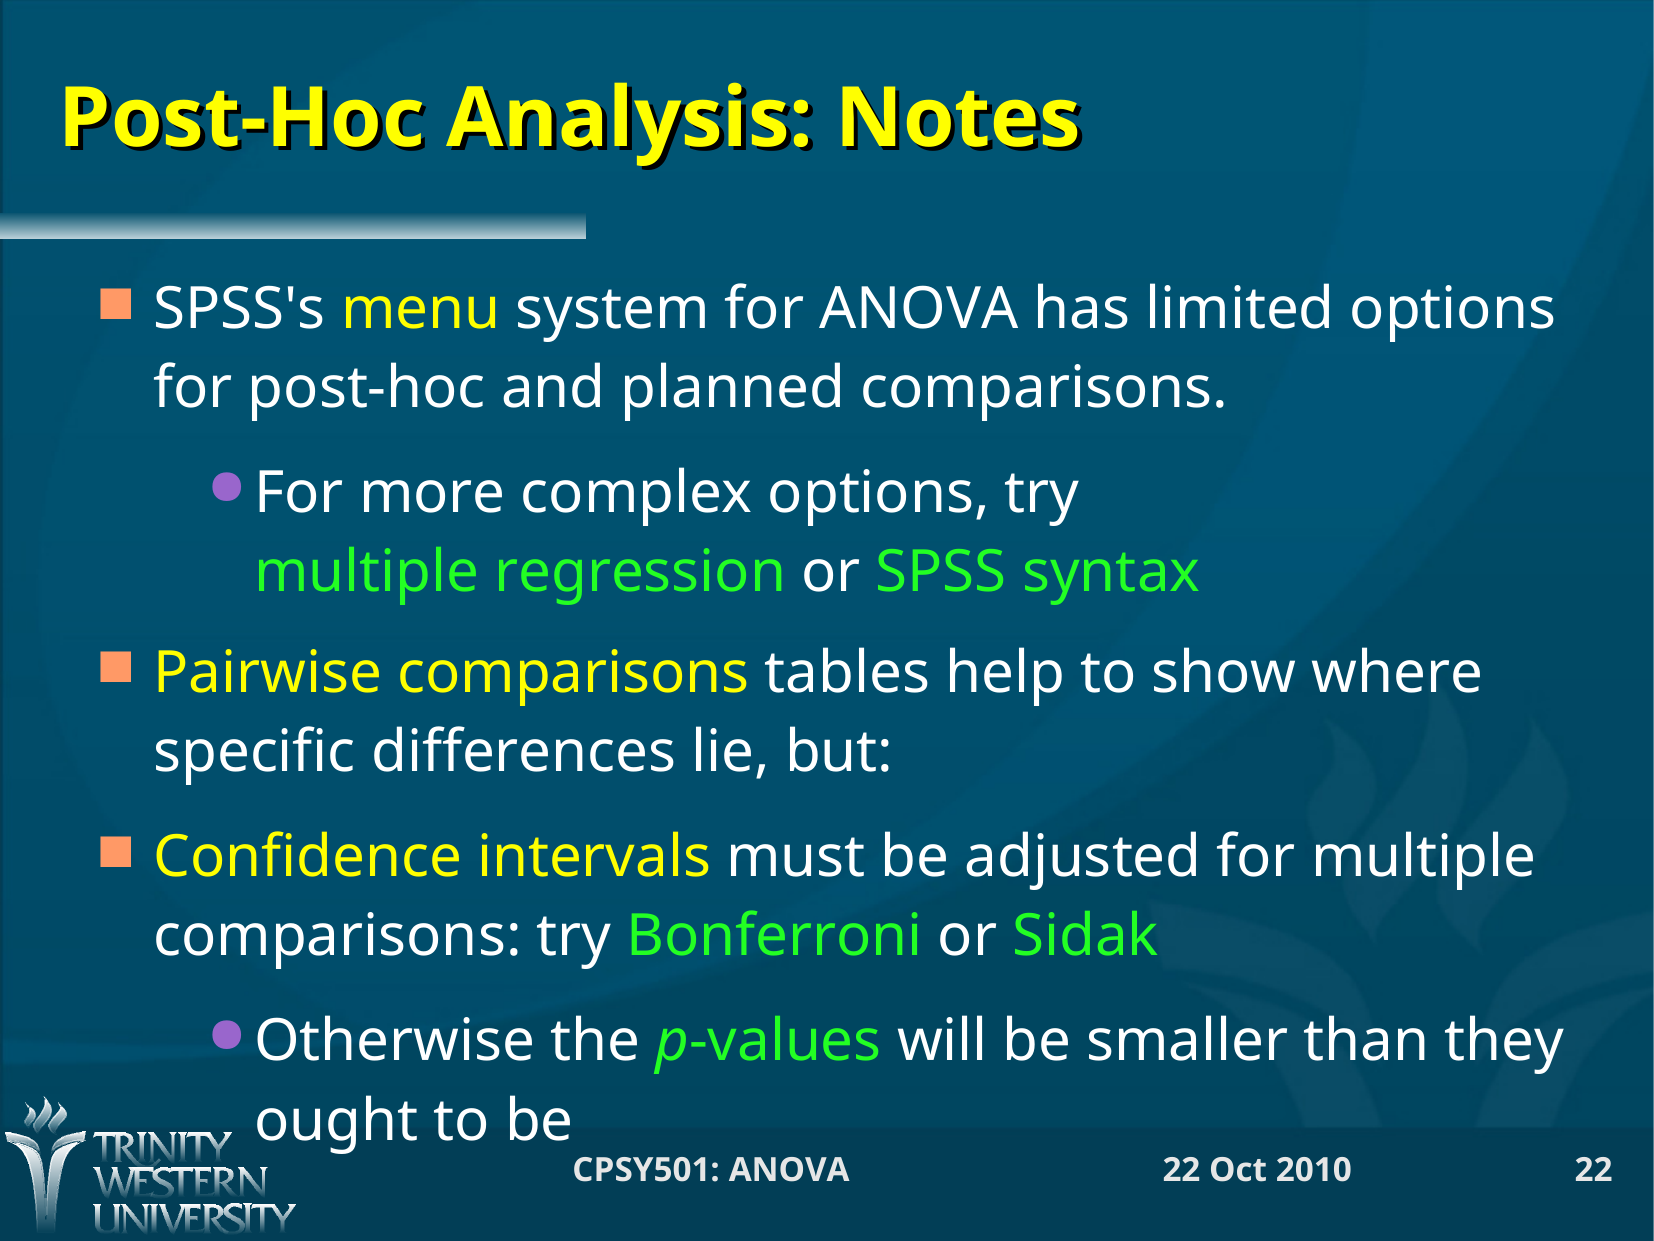

# Post-Hoc Analysis: Notes
SPSS's menu system for ANOVA has limited options for post-hoc and planned comparisons.
For more complex options, try
multiple regression or SPSS syntax
Pairwise comparisons tables help to show where specific differences lie, but:
Confidence intervals must be adjusted for multiple comparisons: try Bonferroni or Sidak
Otherwise the p-values will be smaller than they ought to be
CPSY501: ANOVA
22 Oct 2010
22